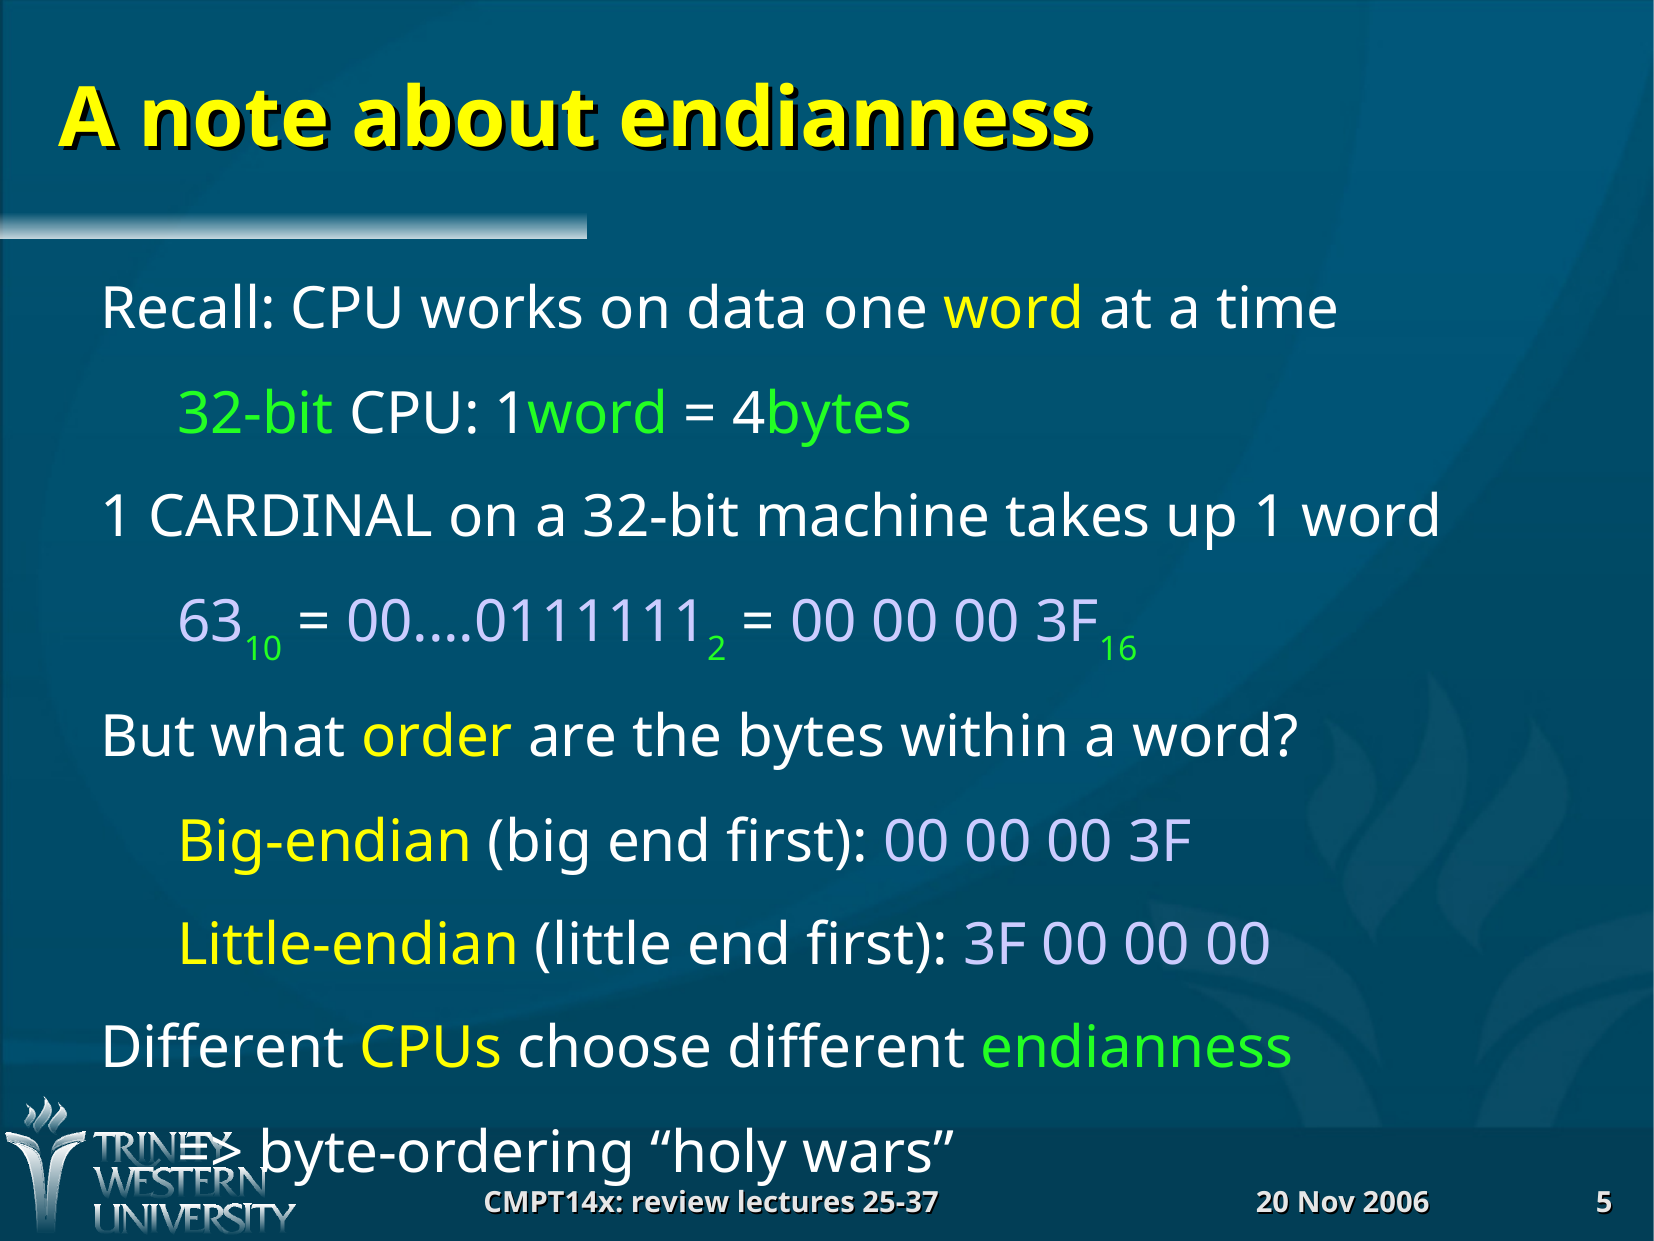

# A note about endianness
Recall: CPU works on data one word at a time
32-bit CPU: 1word = 4bytes
1 CARDINAL on a 32-bit machine takes up 1 word
6310 = 00....01111112 = 00 00 00 3F16
But what order are the bytes within a word?
Big-endian (big end first): 00 00 00 3F
Little-endian (little end first): 3F 00 00 00
Different CPUs choose different endianness
=> byte-ordering “holy wars”
CMPT14x: review lectures 25-37
20 Nov 2006
5